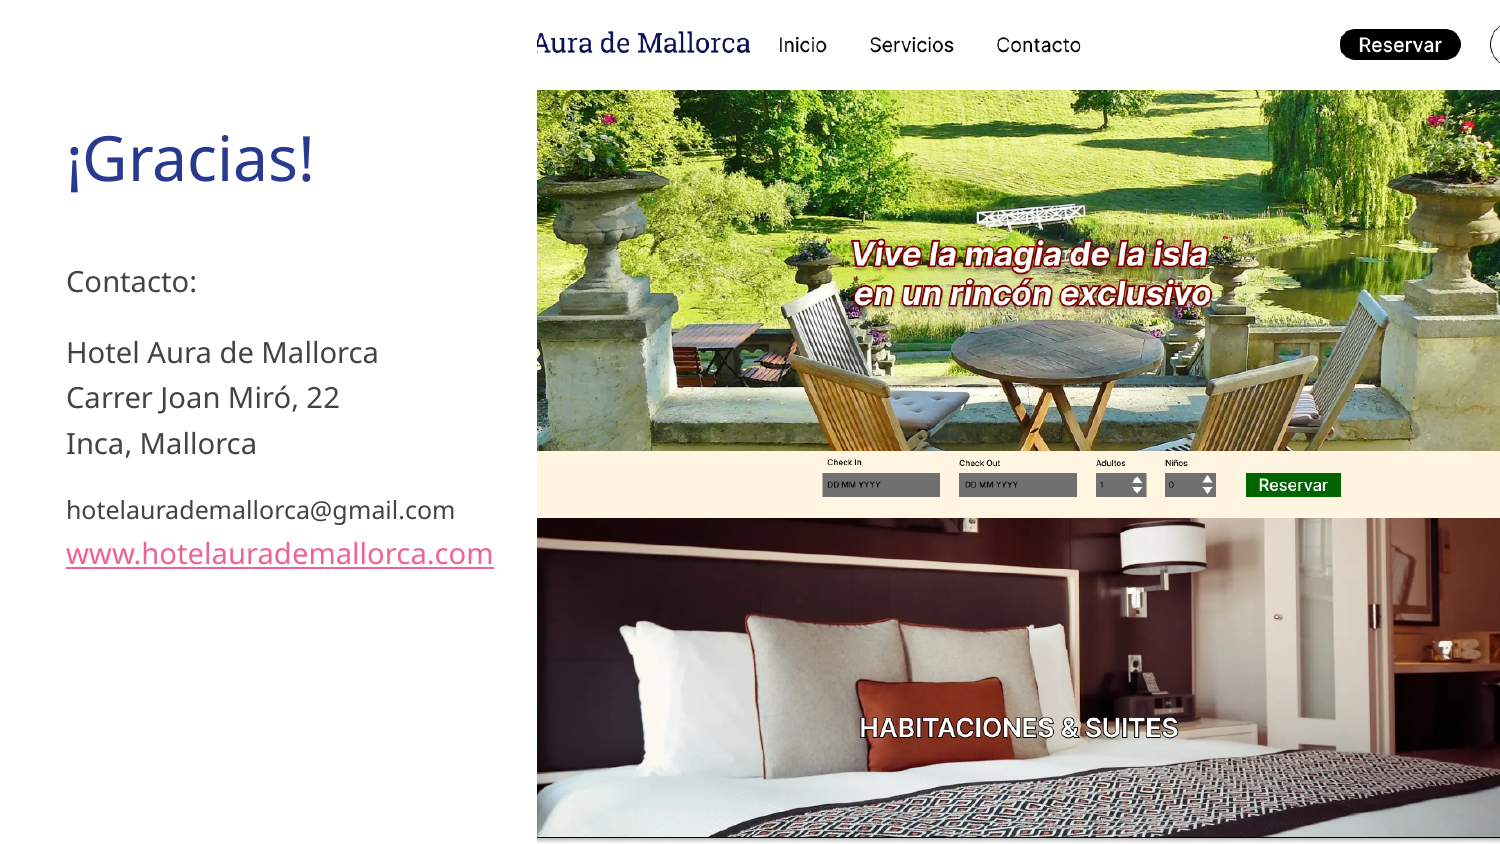

# ¡Gracias!
Contacto:
Hotel Aura de Mallorca
Carrer Joan Miró, 22
Inca, Mallorca
hotelaurademallorca@gmail.com
www.hotelaurademallorca.com